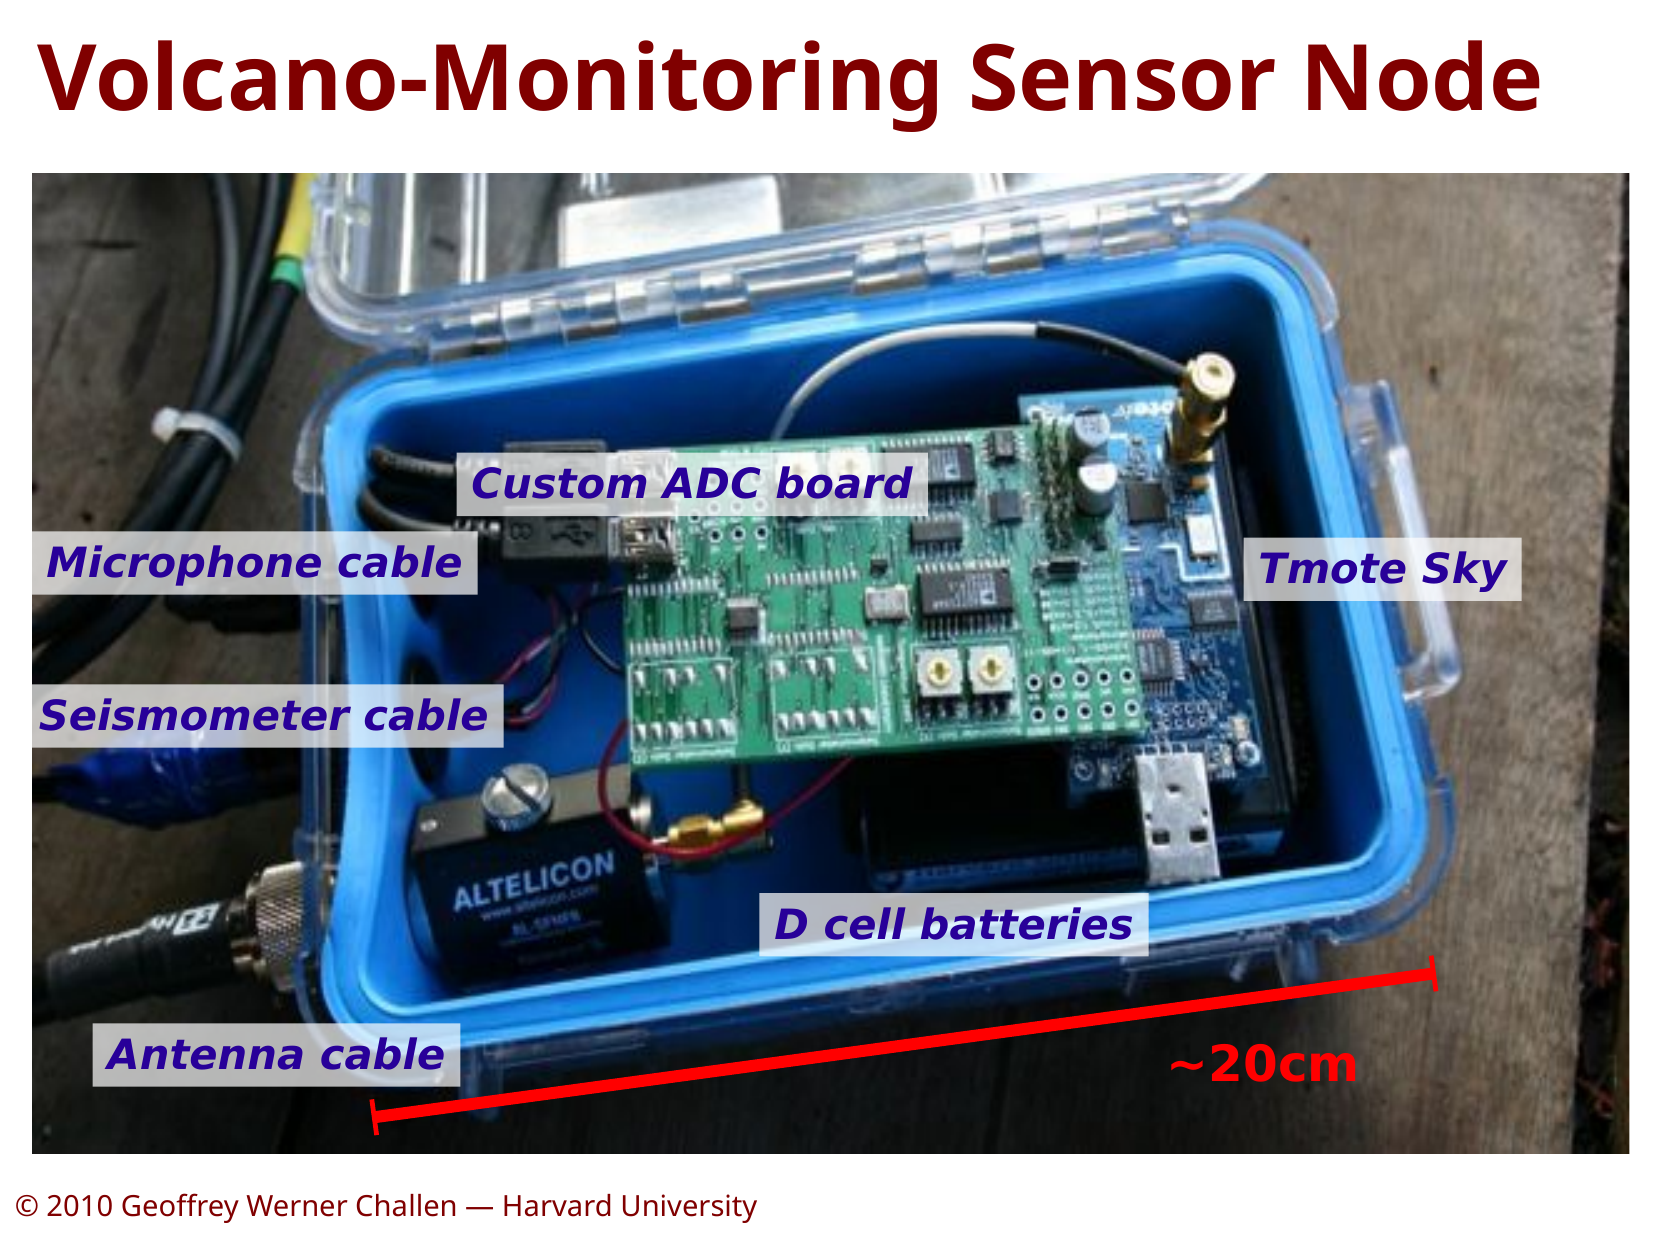

# Volcano-Monitoring Sensor Node
Custom ADC board
Microphone cable
Tmote Sky
Seismometer cable
D cell batteries
Antenna cable
~20cm